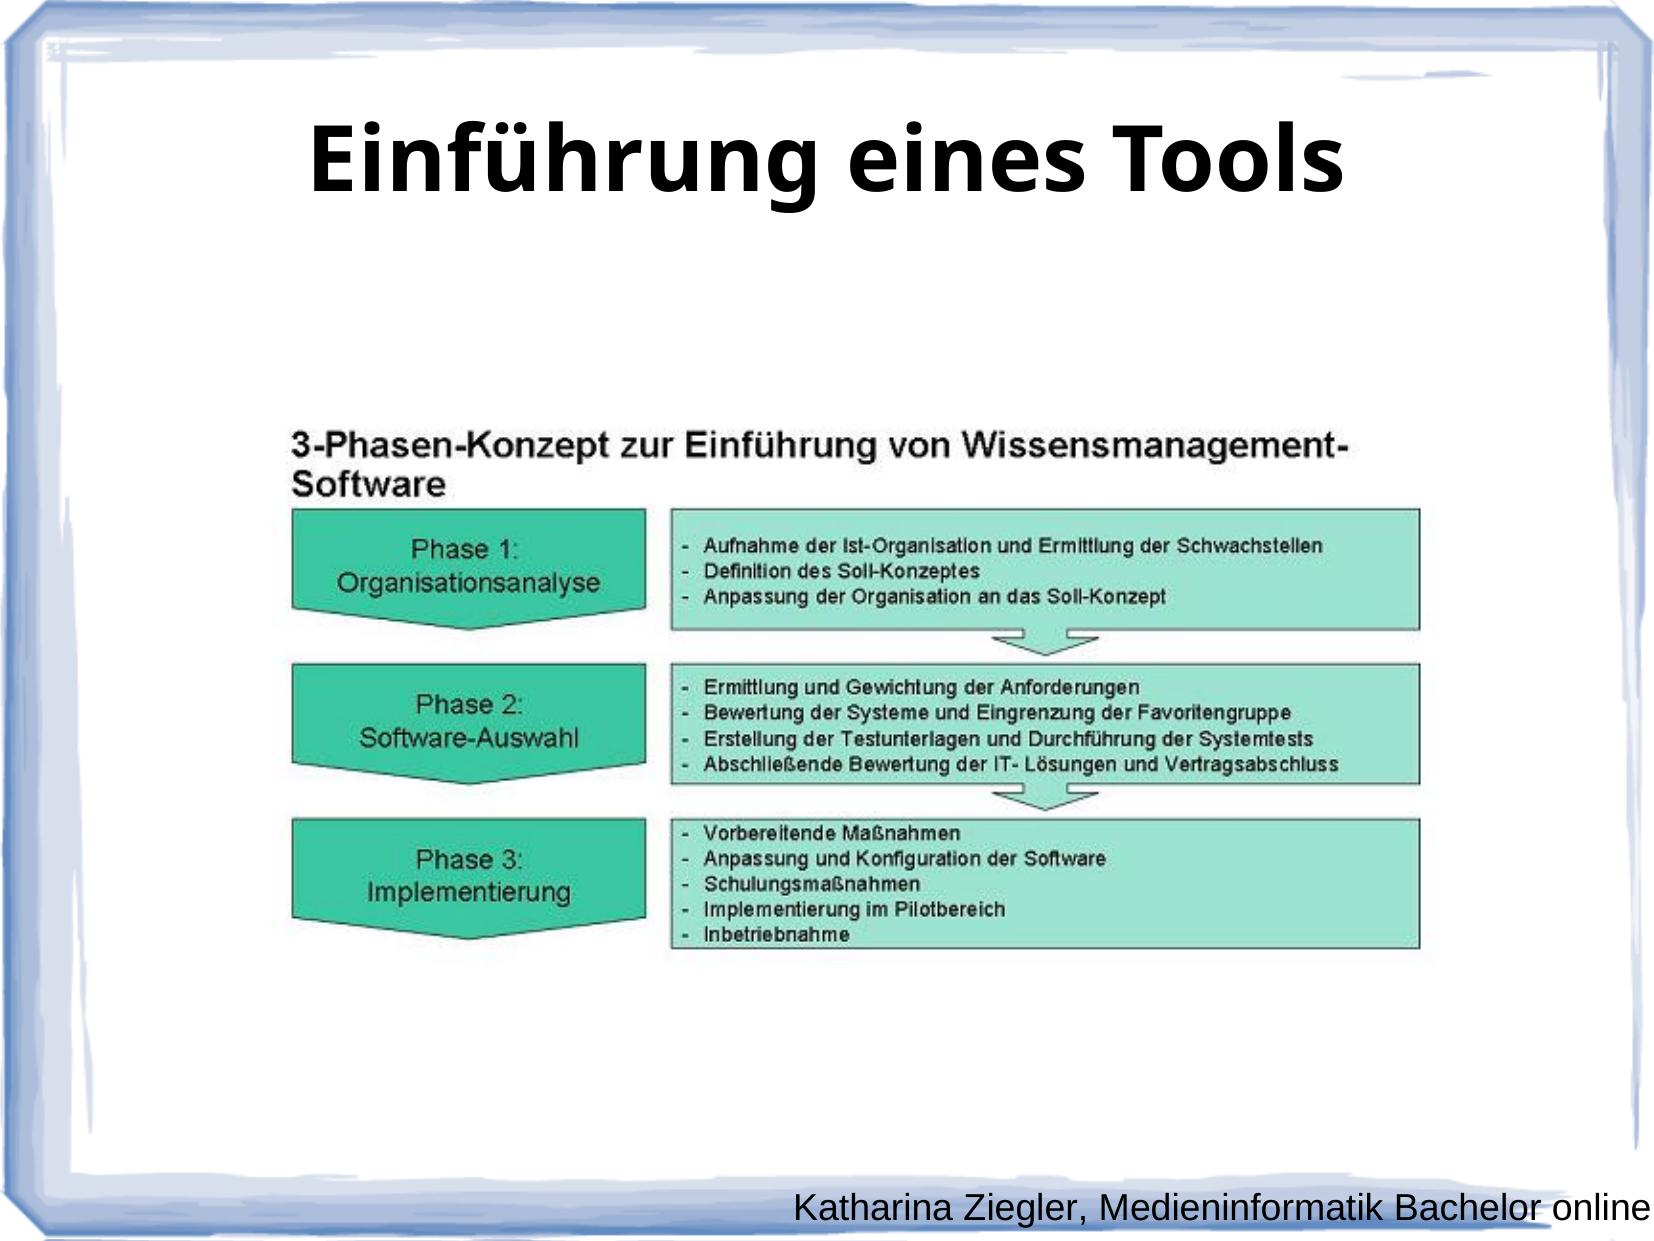

# Einführung eines Tools
Katharina Ziegler, Medieninformatik Bachelor online